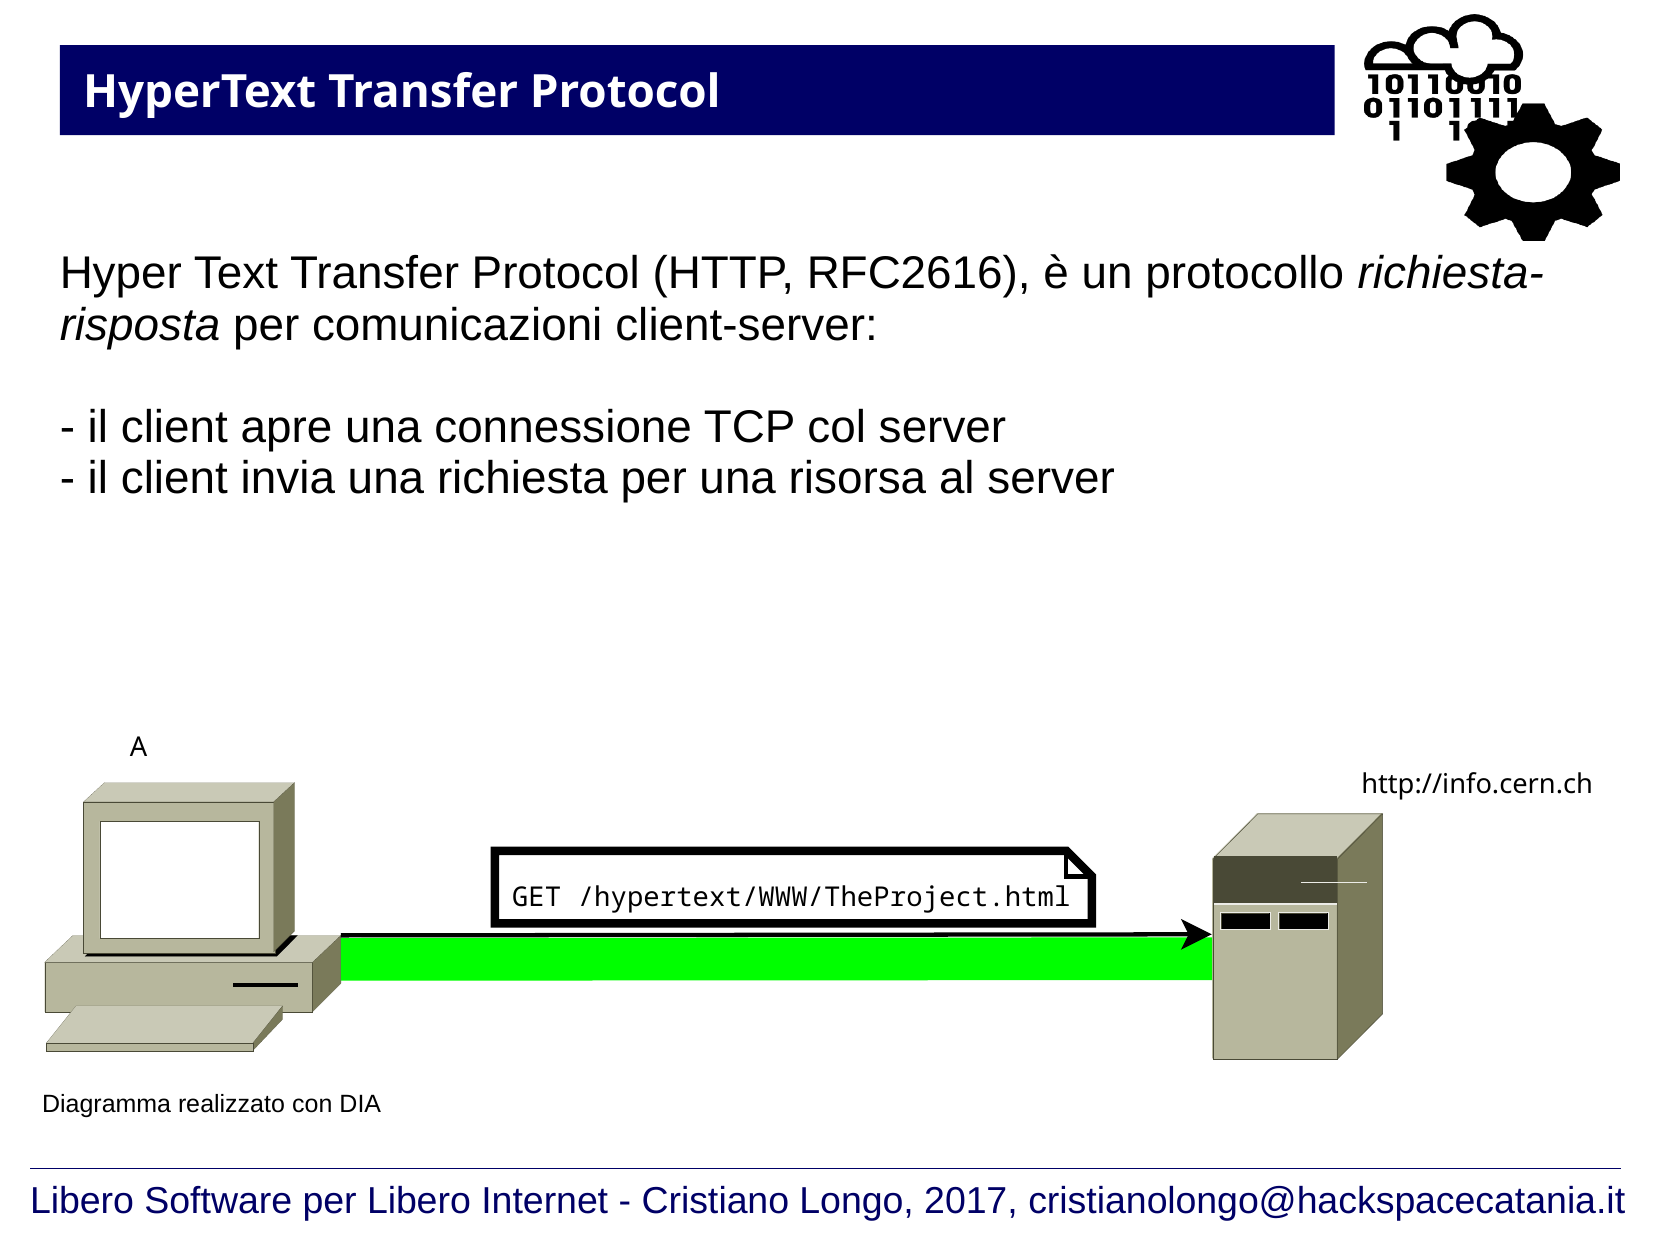

# HyperText Transfer Protocol
Hyper Text Transfer Protocol (HTTP, RFC2616), è un protocollo richiesta-risposta per comunicazioni client-server:
- il client apre una connessione TCP col server
- il client invia una richiesta per una risorsa al server
Diagramma realizzato con DIA
Libero Software per Libero Internet - Cristiano Longo, 2017, cristianolongo@hackspacecatania.it